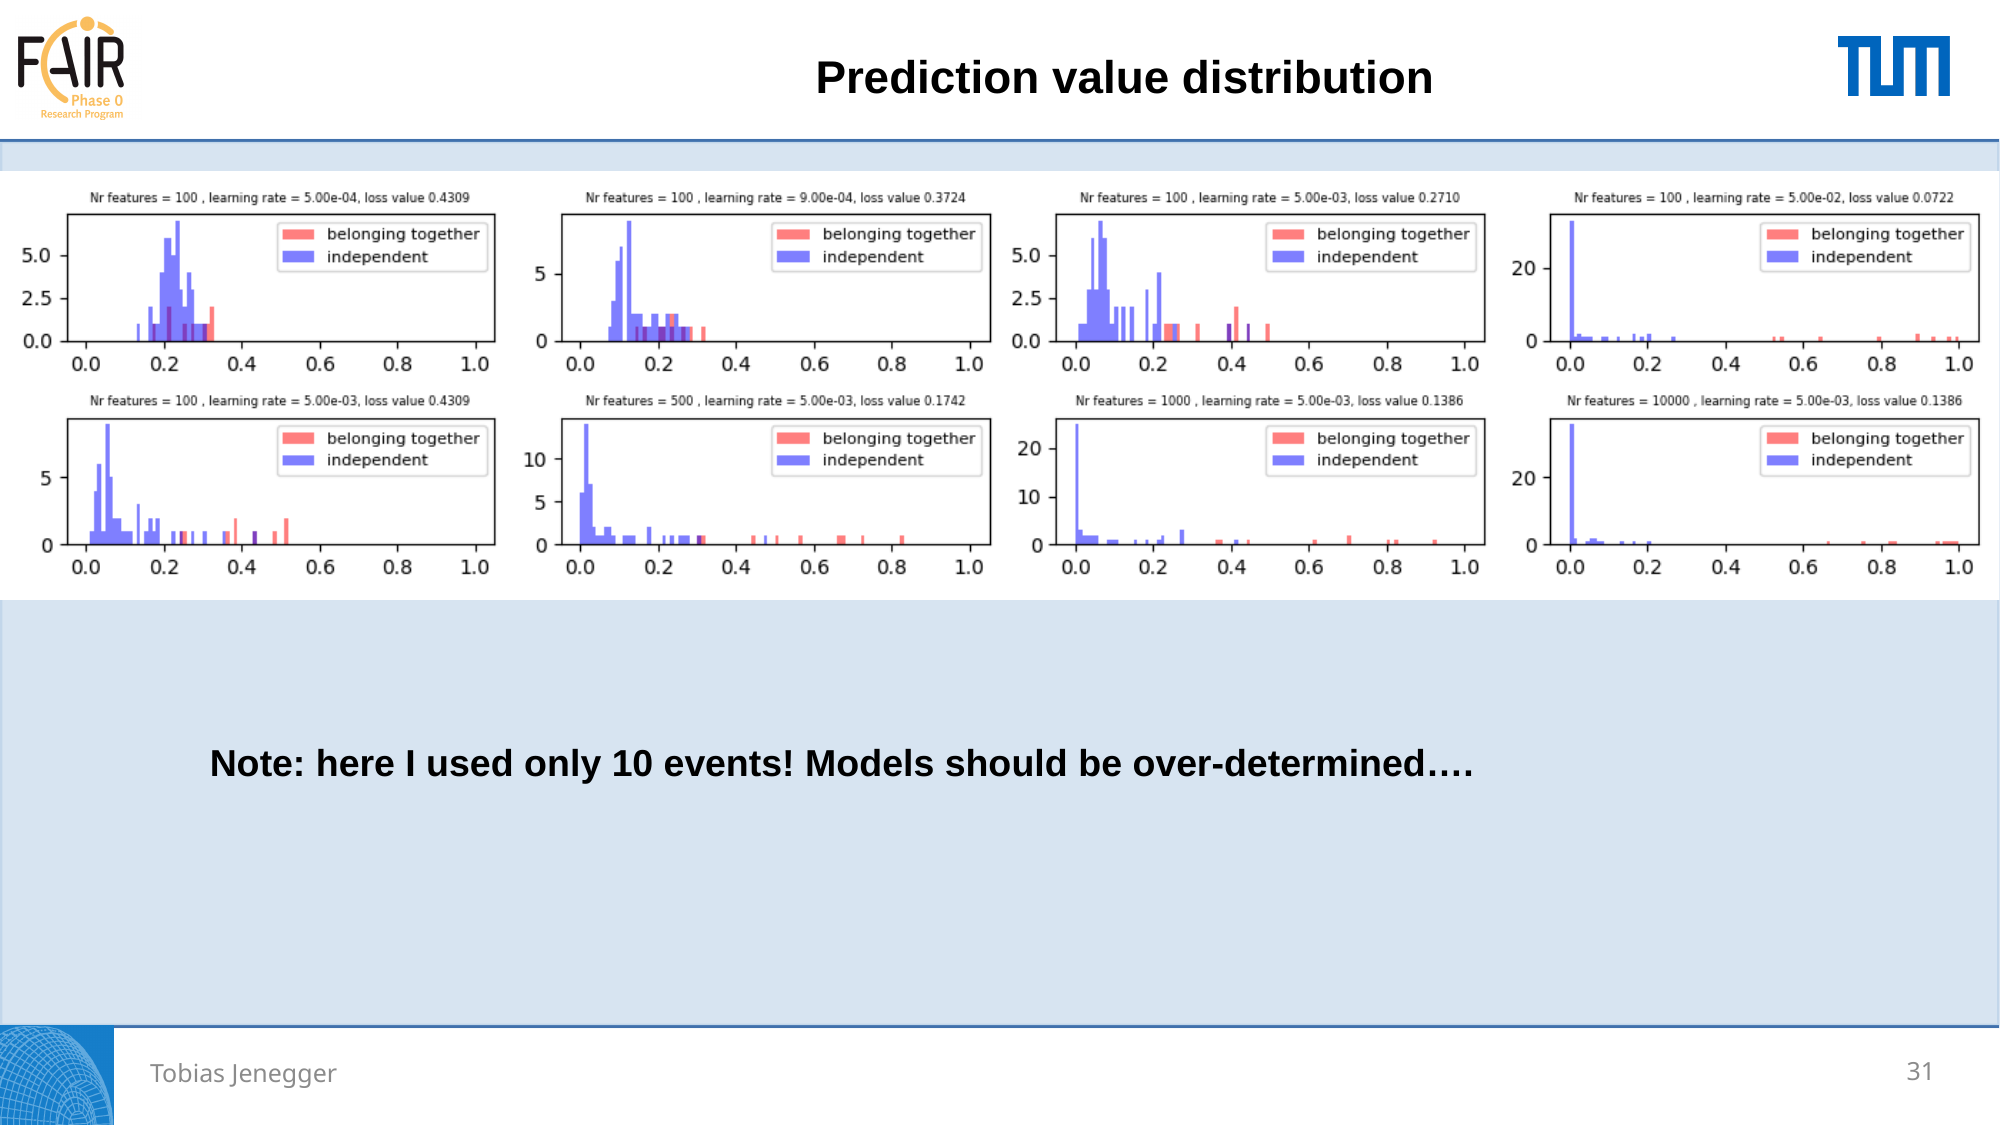

Prediction value distribution
Note: here I used only 10 events! Models should be over-determined….
31